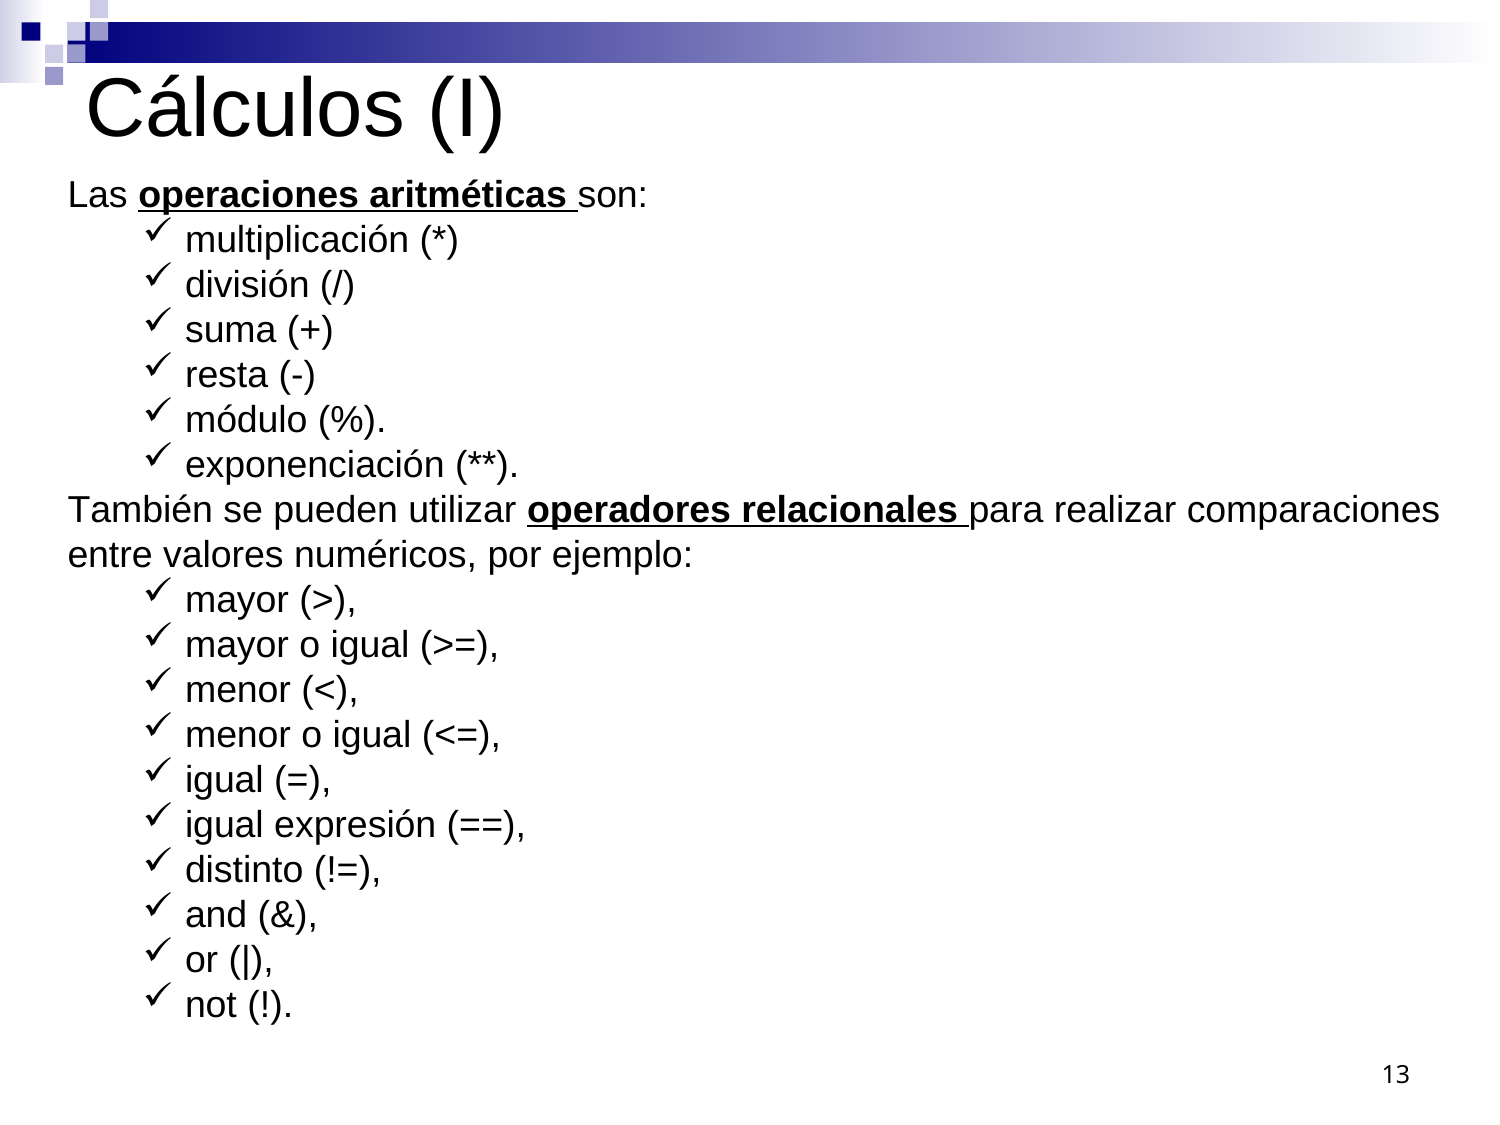

Cálculos (I)
Las operaciones aritméticas son:
multiplicación (*)
división (/)
suma (+)
resta (-)
módulo (%).
exponenciación (**).
También se pueden utilizar operadores relacionales para realizar comparaciones entre valores numéricos, por ejemplo:
mayor (>),
mayor o igual (>=),
menor (<),
menor o igual (<=),
igual (=),
igual expresión (==),
distinto (!=),
and (&),
or (|),
not (!).